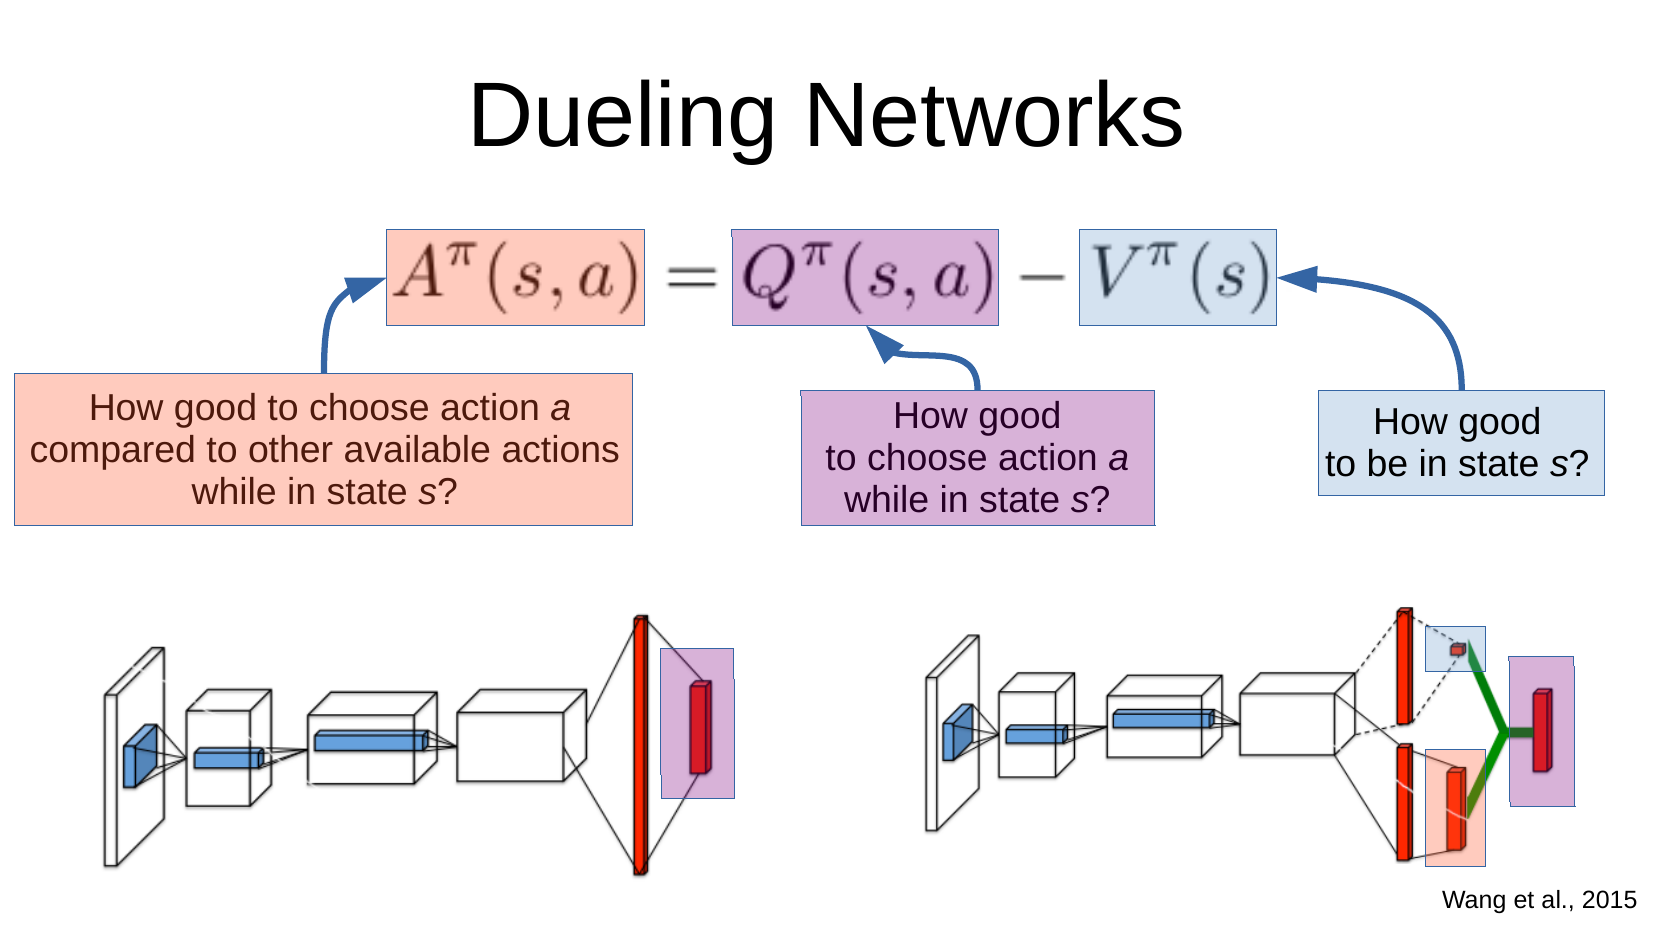

Dueling Networks
How good
to be in state s?
How good to choose action a compared to other available actions
while in state s?
# How good to choose action a while in state s?
Wang et al., 2015